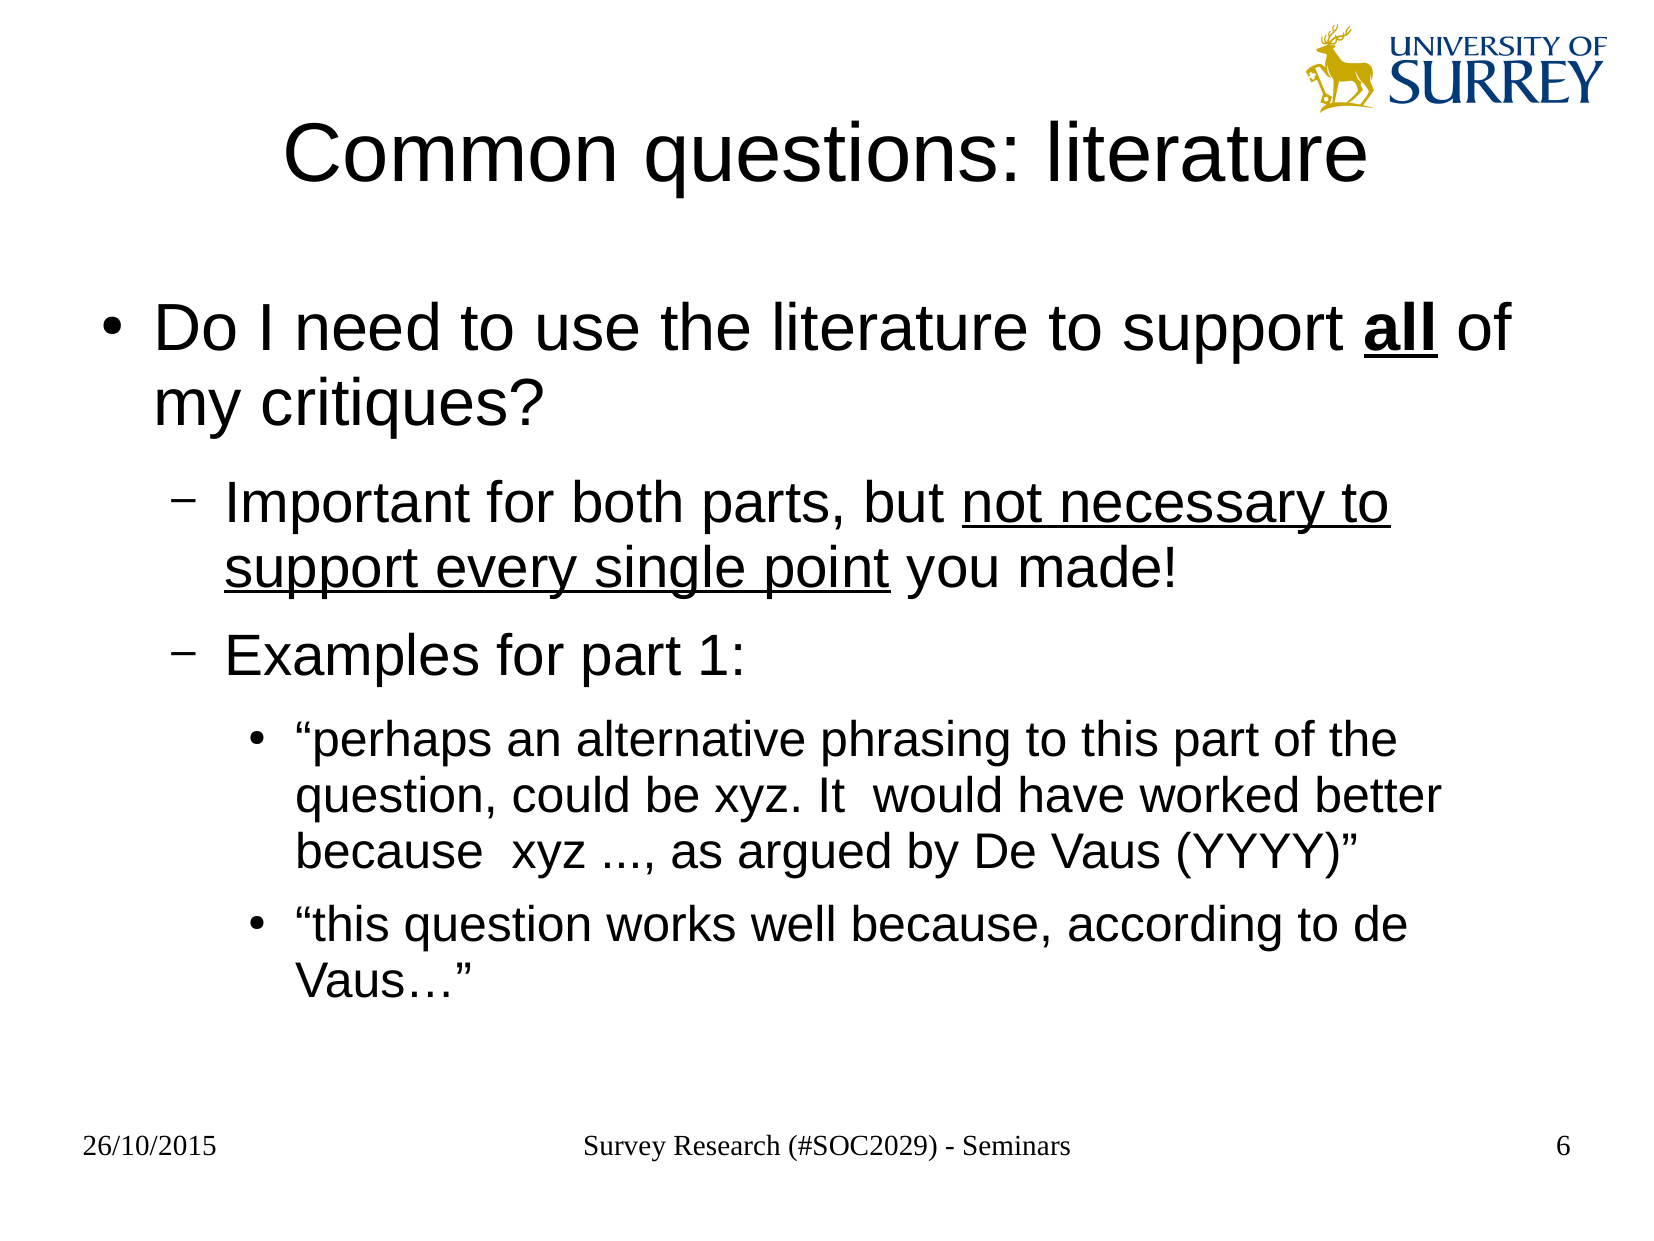

# Common questions: literature
Do I need to use the literature to support all of my critiques?
Important for both parts, but not necessary to support every single point you made!
Examples for part 1:
“perhaps an alternative phrasing to this part of the question, could be xyz. It would have worked better because xyz ..., as argued by De Vaus (YYYY)”
“this question works well because, according to de Vaus…”
05/10/2015
6